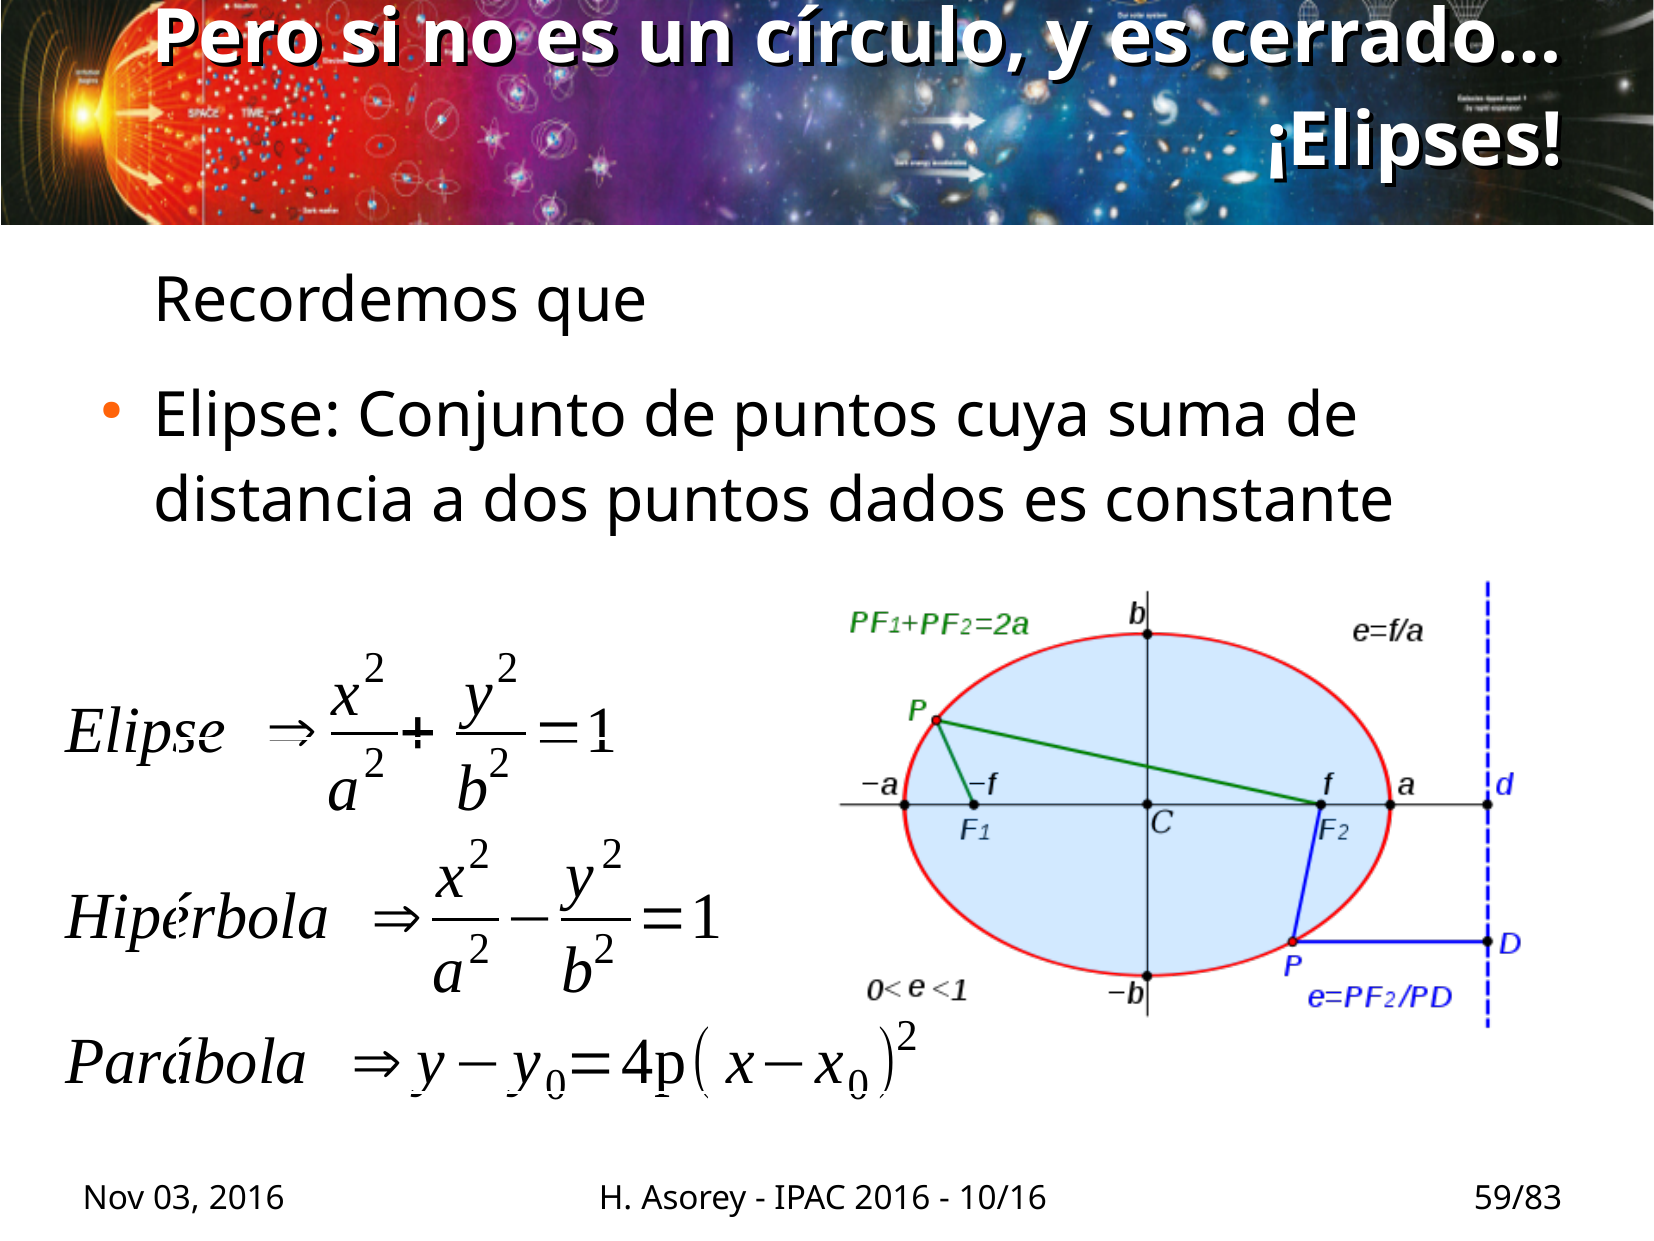

# Pero si no es un círculo, y es cerrado… ¡Elipses!
Recordemos que
Elipse: Conjunto de puntos cuya suma de distancia a dos puntos dados es constante
Nov 03, 2016
H. Asorey - IPAC 2016 - 10/16
59